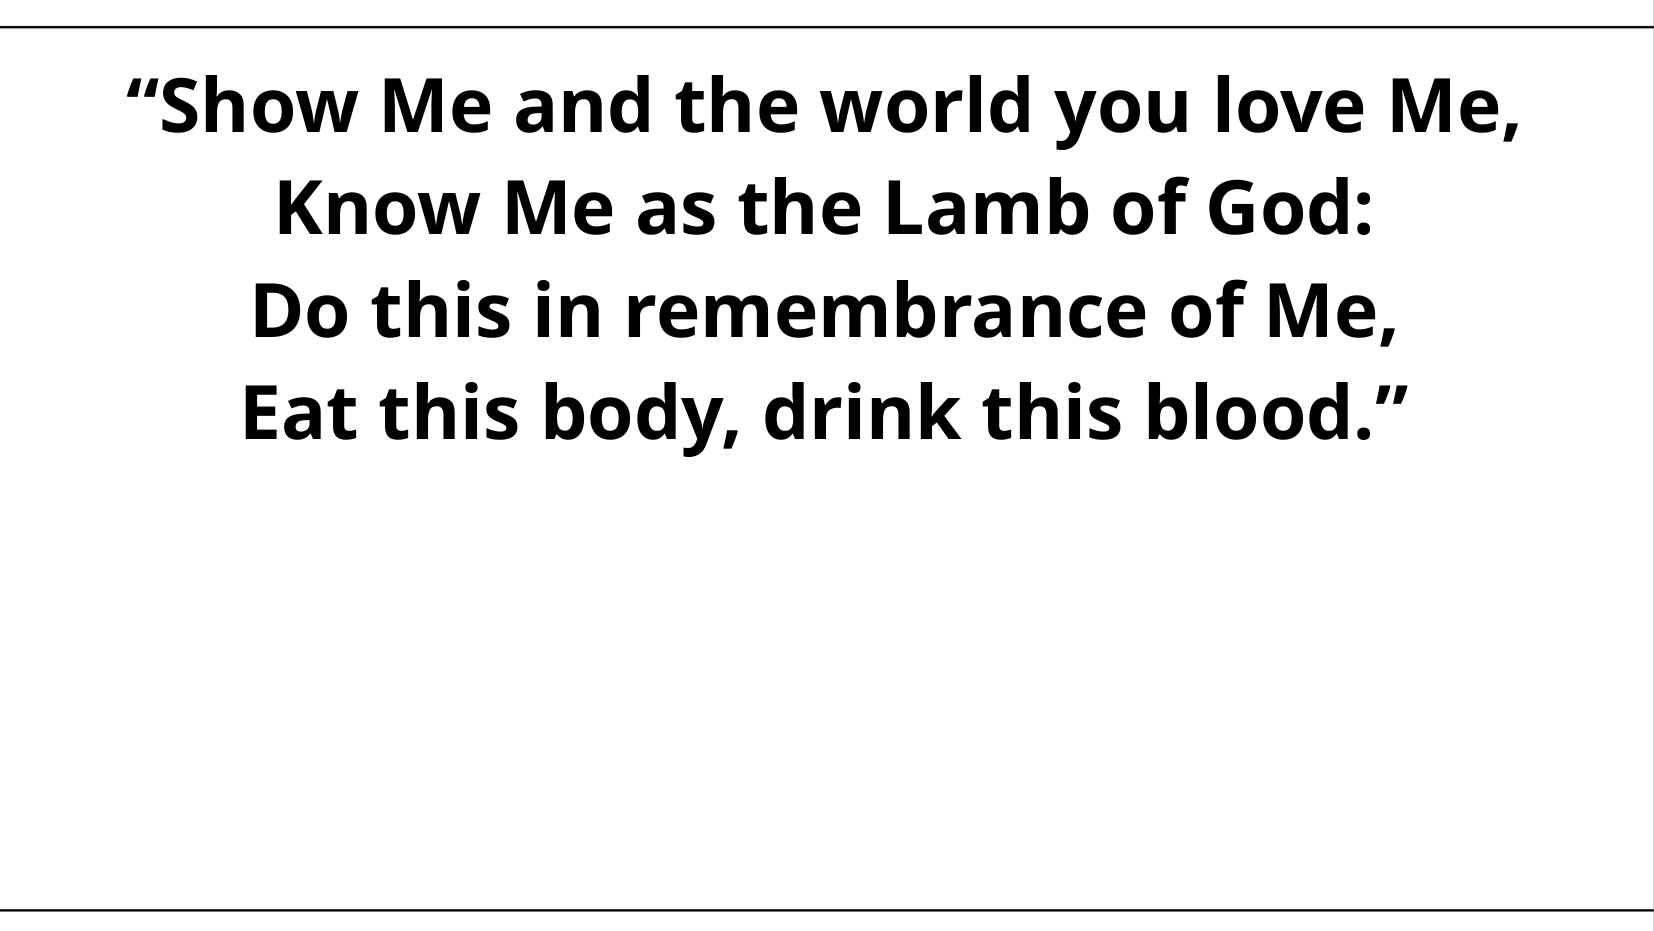

“Show Me and the world you love Me,
Know Me as the Lamb of God:
Do this in remembrance of Me,
Eat this body, drink this blood.”